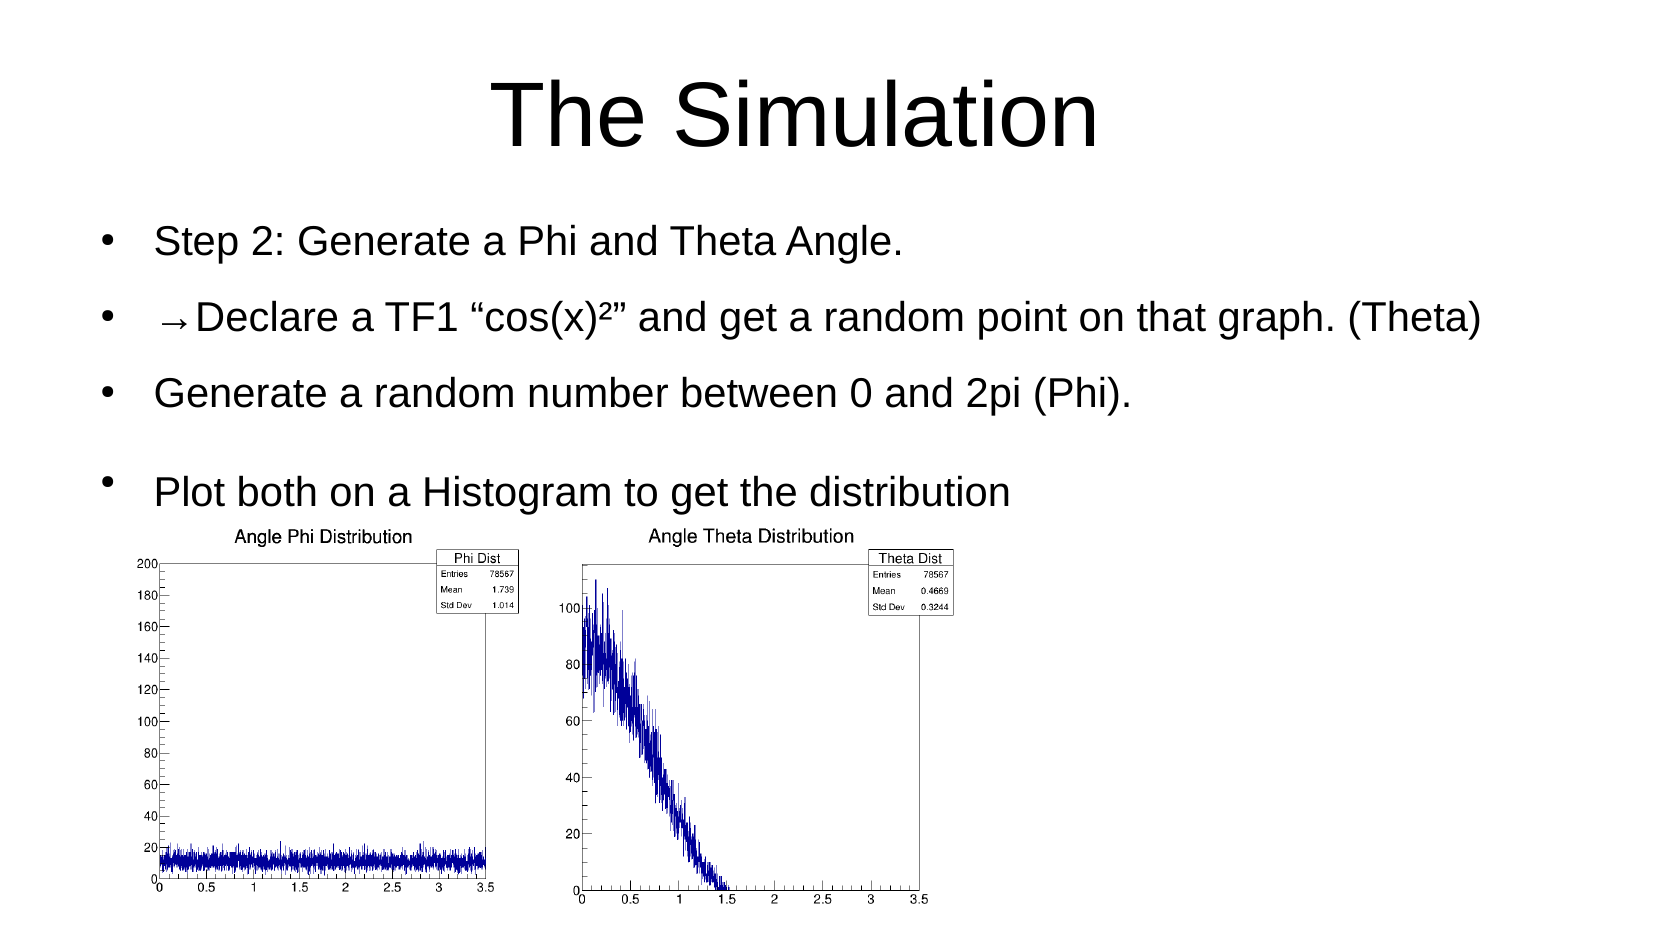

# The Simulation
Step 2: Generate a Phi and Theta Angle.
→Declare a TF1 “cos(x)²” and get a random point on that graph. (Theta)
Generate a random number between 0 and 2pi (Phi).
Plot both on a Histogram to get the distribution